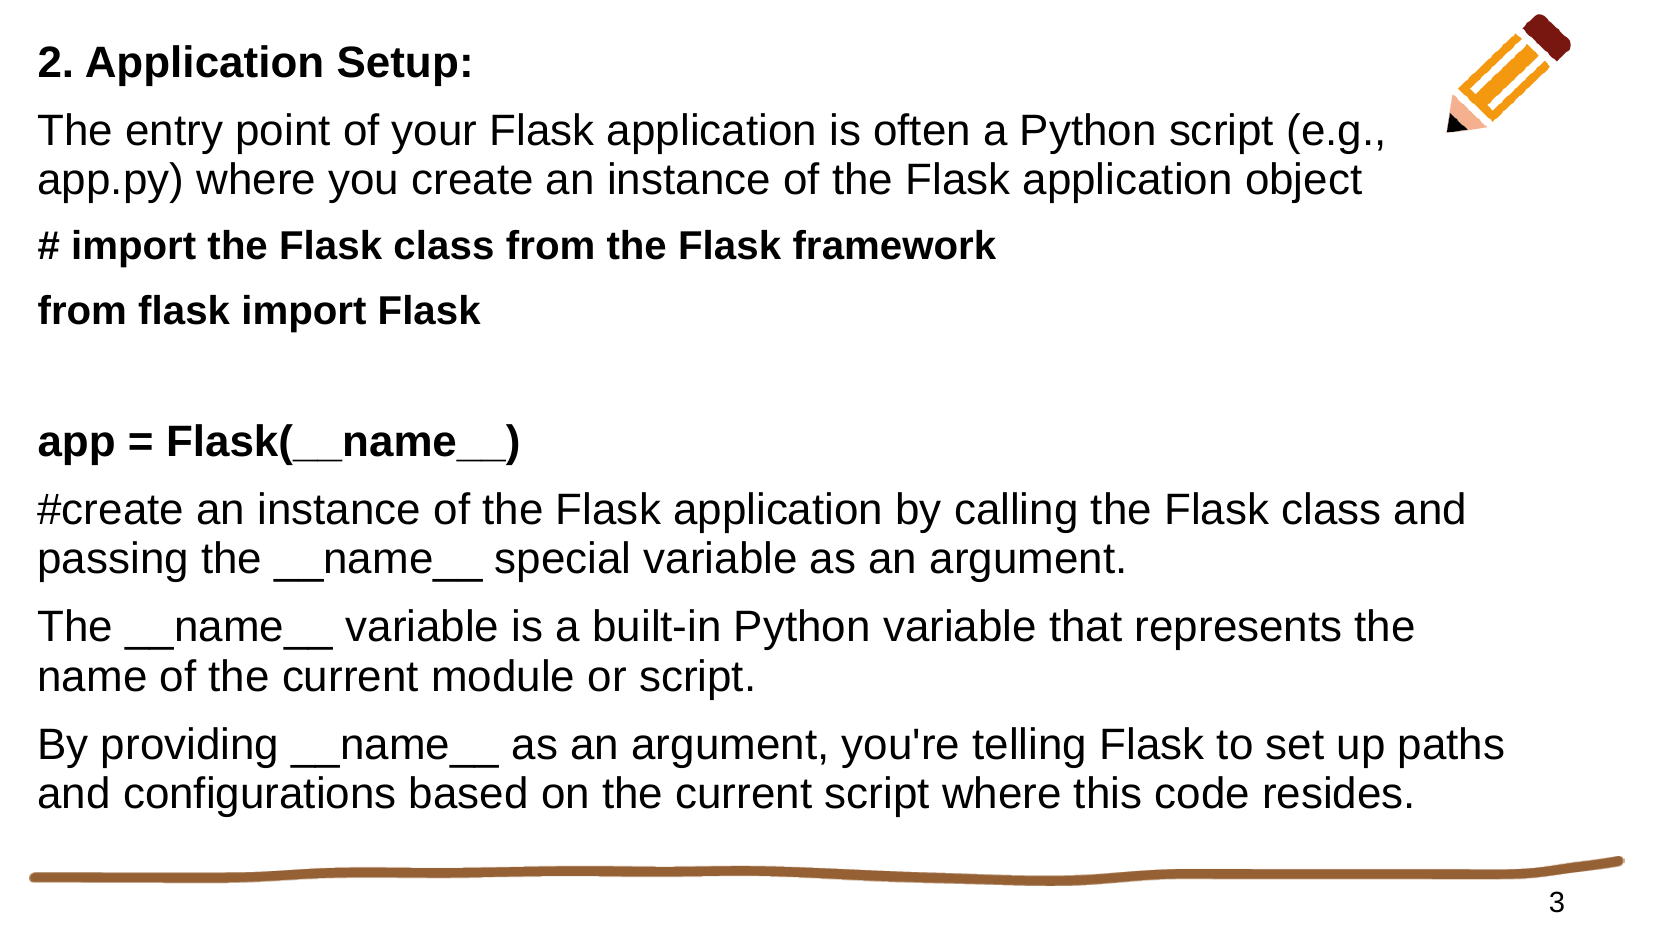

# 2. Application Setup:
The entry point of your Flask application is often a Python script (e.g., app.py) where you create an instance of the Flask application object
# import the Flask class from the Flask framework
from flask import Flask
app = Flask(__name__)
#create an instance of the Flask application by calling the Flask class and passing the __name__ special variable as an argument.
The __name__ variable is a built-in Python variable that represents the name of the current module or script.
By providing __name__ as an argument, you're telling Flask to set up paths and configurations based on the current script where this code resides.
3